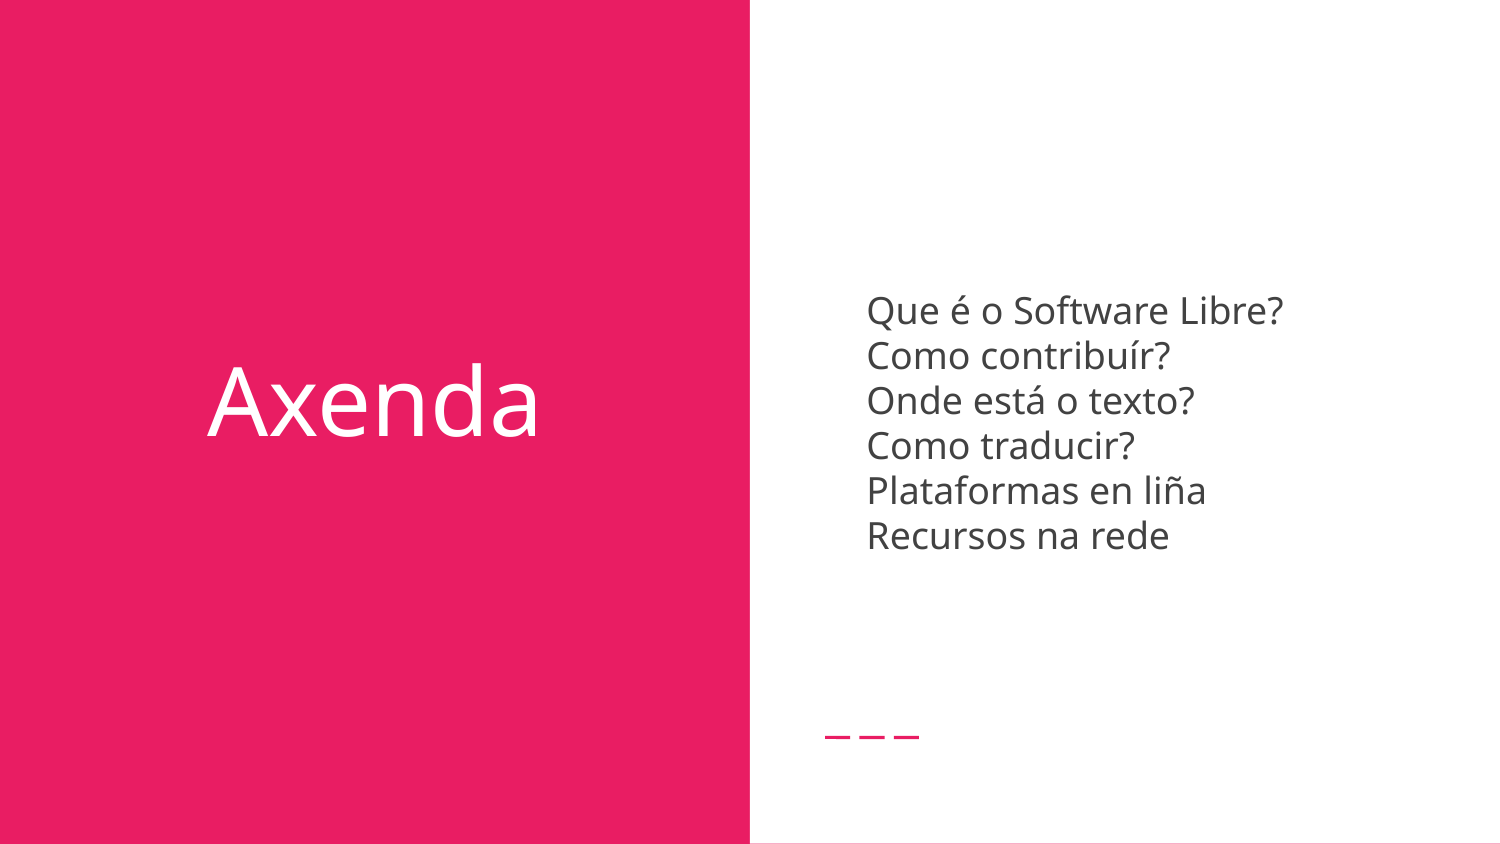

Que é o Software Libre?
Como contribuír?
Onde está o texto?
Como traducir?
Plataformas en liña
Recursos na rede
# Axenda